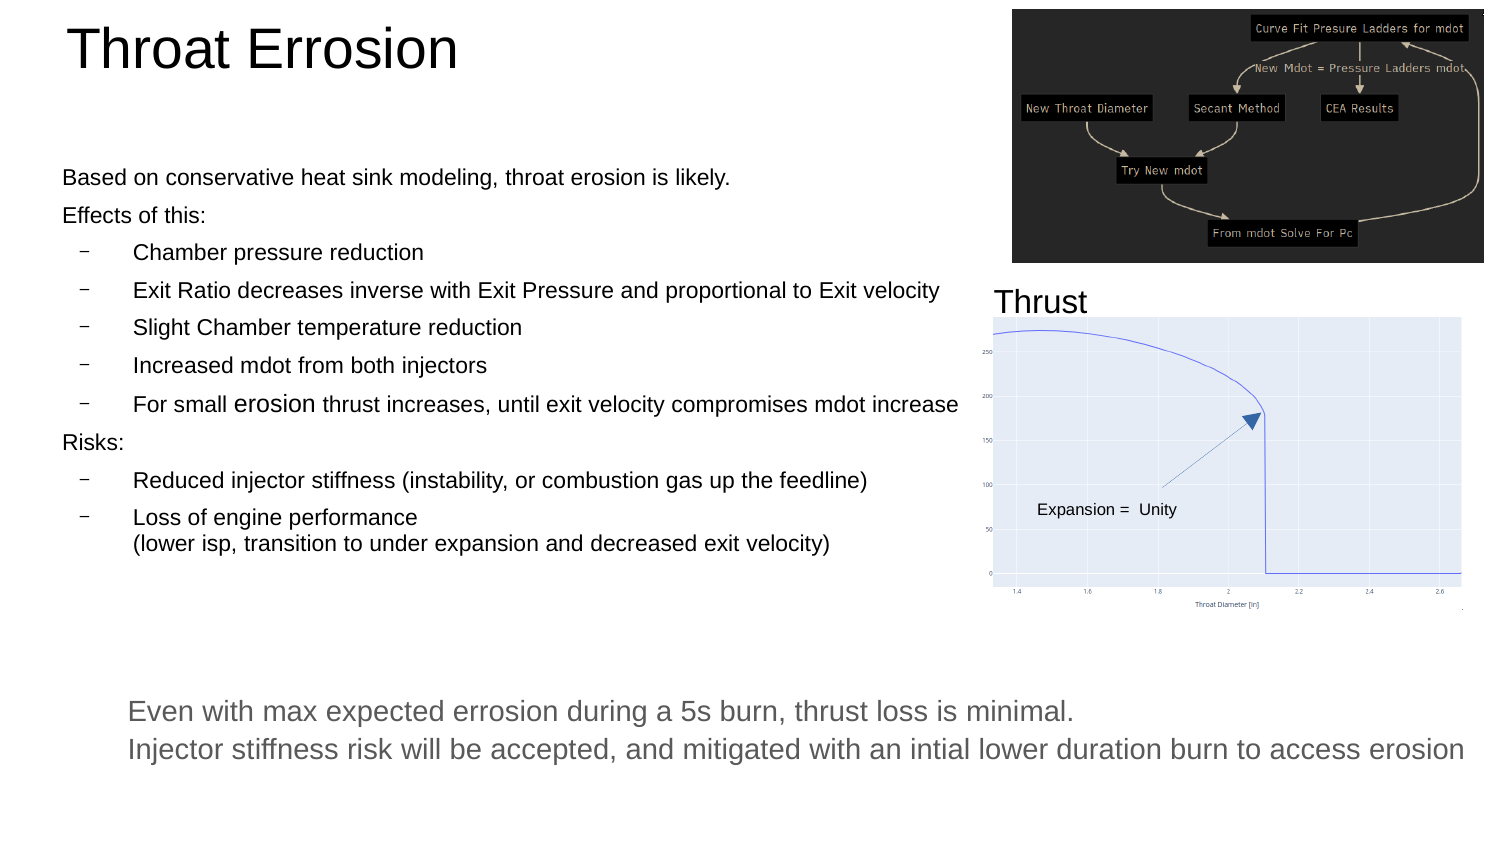

# Throat Errosion
Based on conservative heat sink modeling, throat erosion is likely.
Effects of this:
Chamber pressure reduction
Exit Ratio decreases inverse with Exit Pressure and proportional to Exit velocity
Slight Chamber temperature reduction
Increased mdot from both injectors
For small erosion thrust increases, until exit velocity compromises mdot increase
Risks:
Reduced injector stiffness (instability, or combustion gas up the feedline)
Loss of engine performance
(lower isp, transition to under expansion and decreased exit velocity)
Thrust
Expansion = Unity
Even with max expected errosion during a 5s burn, thrust loss is minimal.
Injector stiffness risk will be accepted, and mitigated with an intial lower duration burn to access erosion